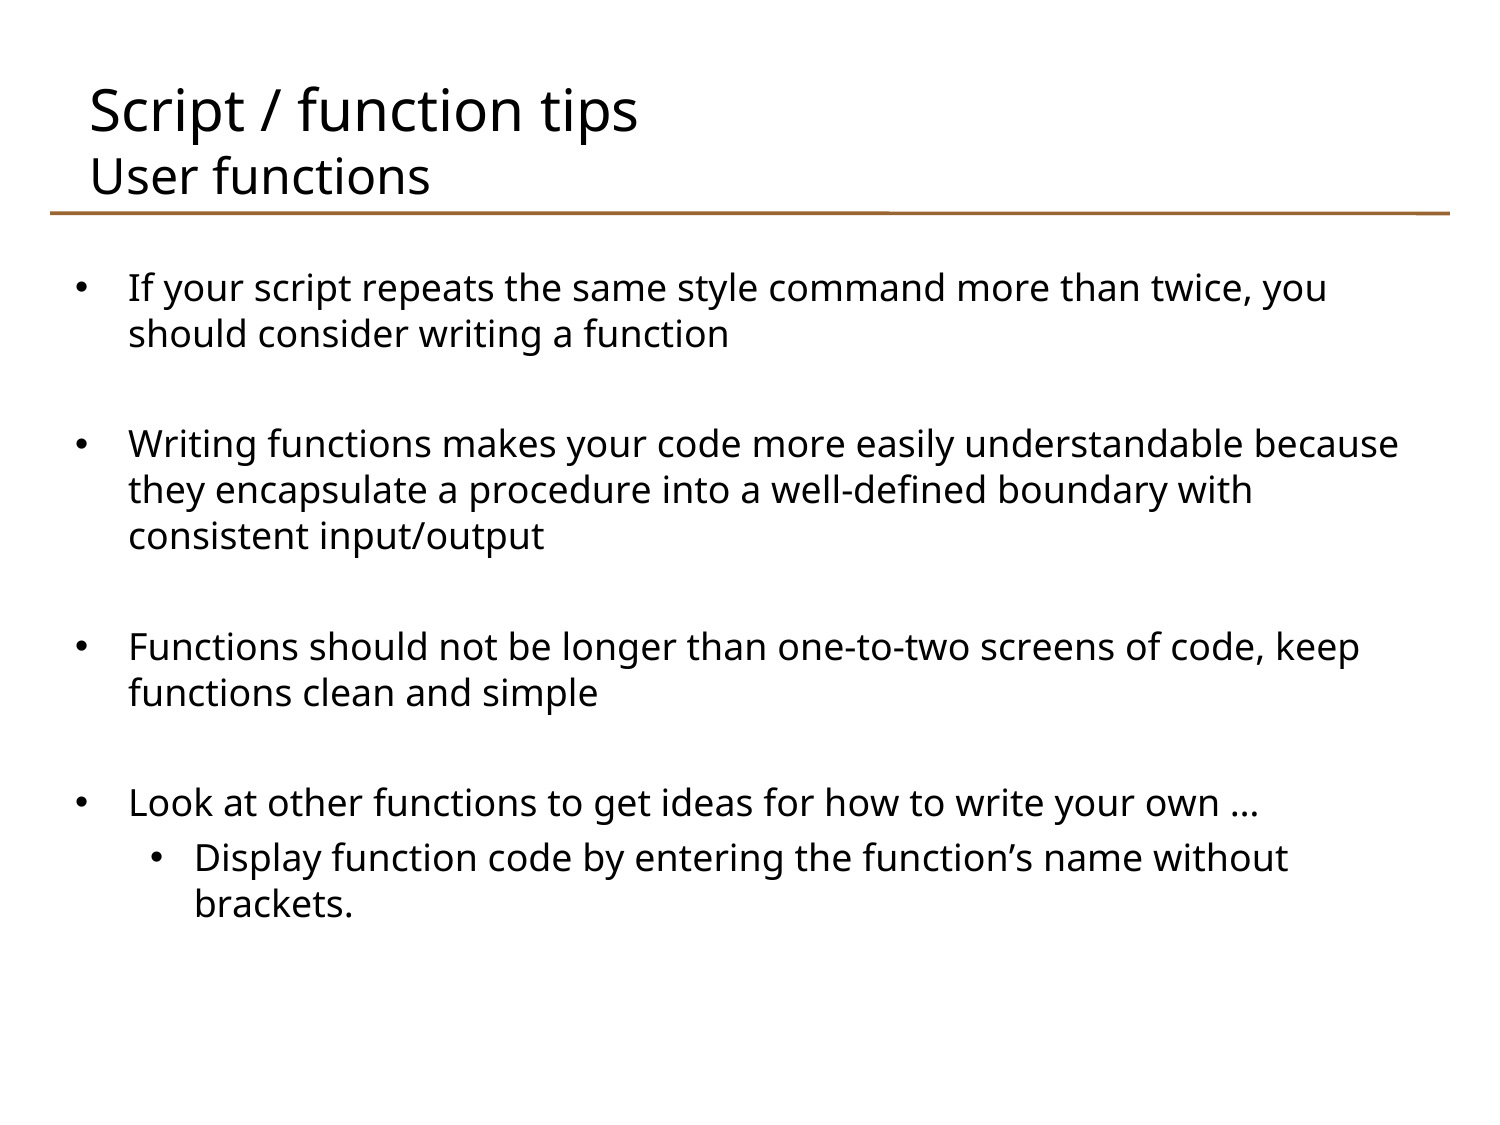

Script / function tips
User functions
If your script repeats the same style command more than twice, you should consider writing a function
Writing functions makes your code more easily understandable because they encapsulate a procedure into a well-defined boundary with consistent input/output
Functions should not be longer than one-to-two screens of code, keep functions clean and simple
Look at other functions to get ideas for how to write your own …
Display function code by entering the function’s name without brackets.